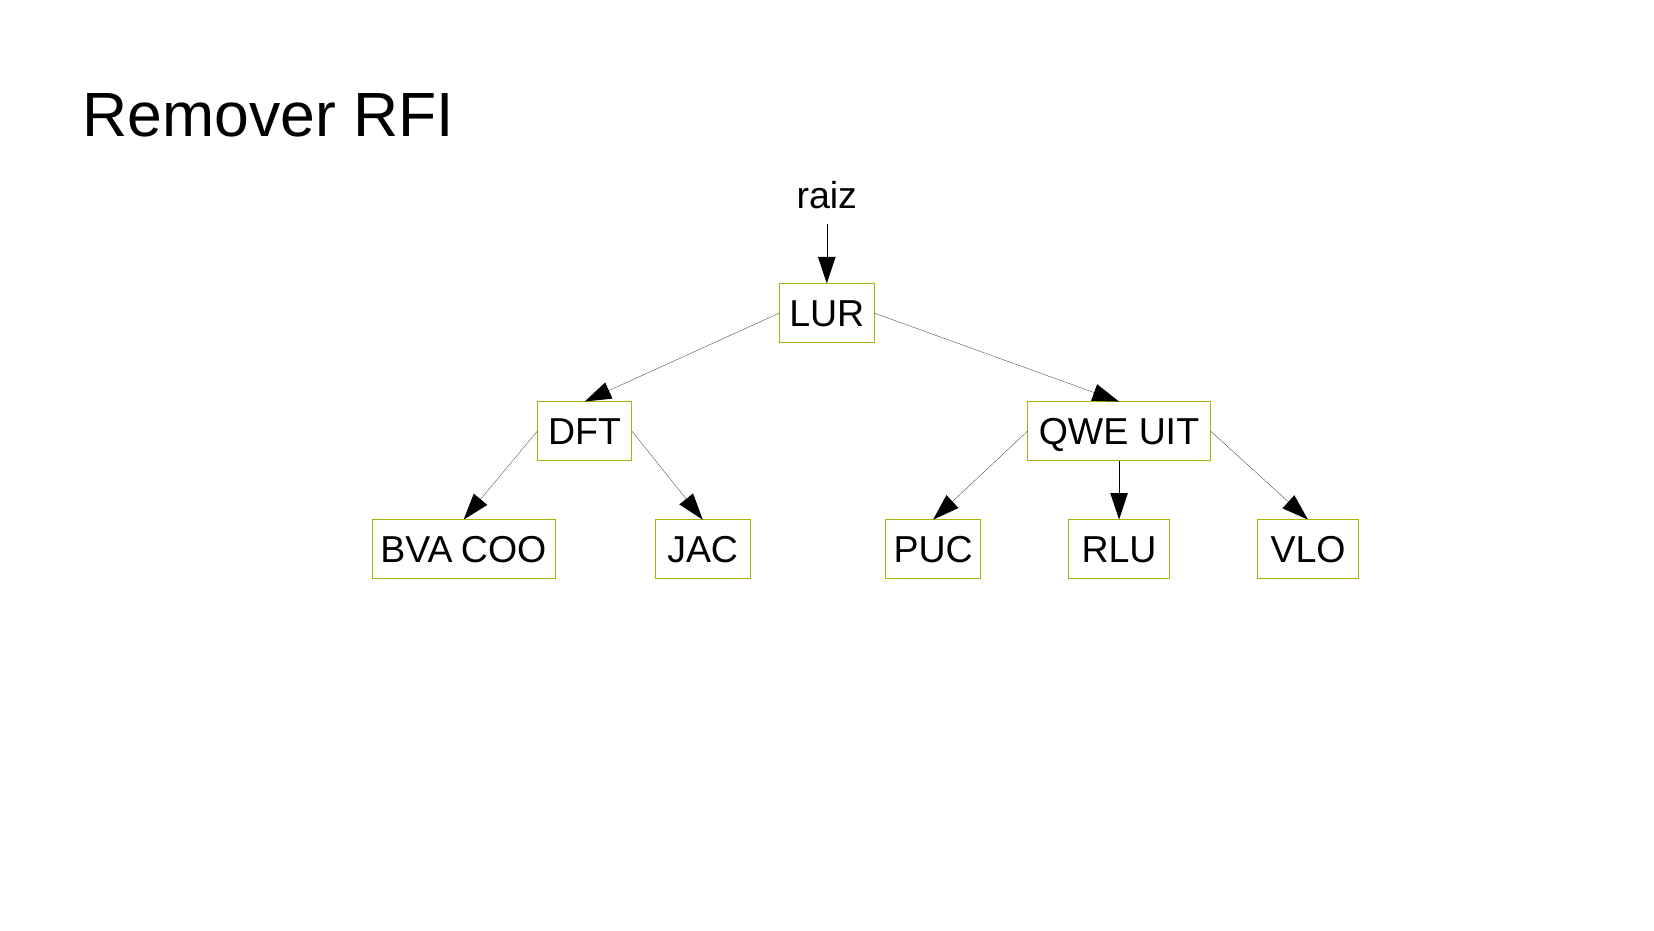

# Remover RFI
raiz
LUR
DFT
QWE UIT
BVA COO
JAC
PUC
QWE
RLU
VLO